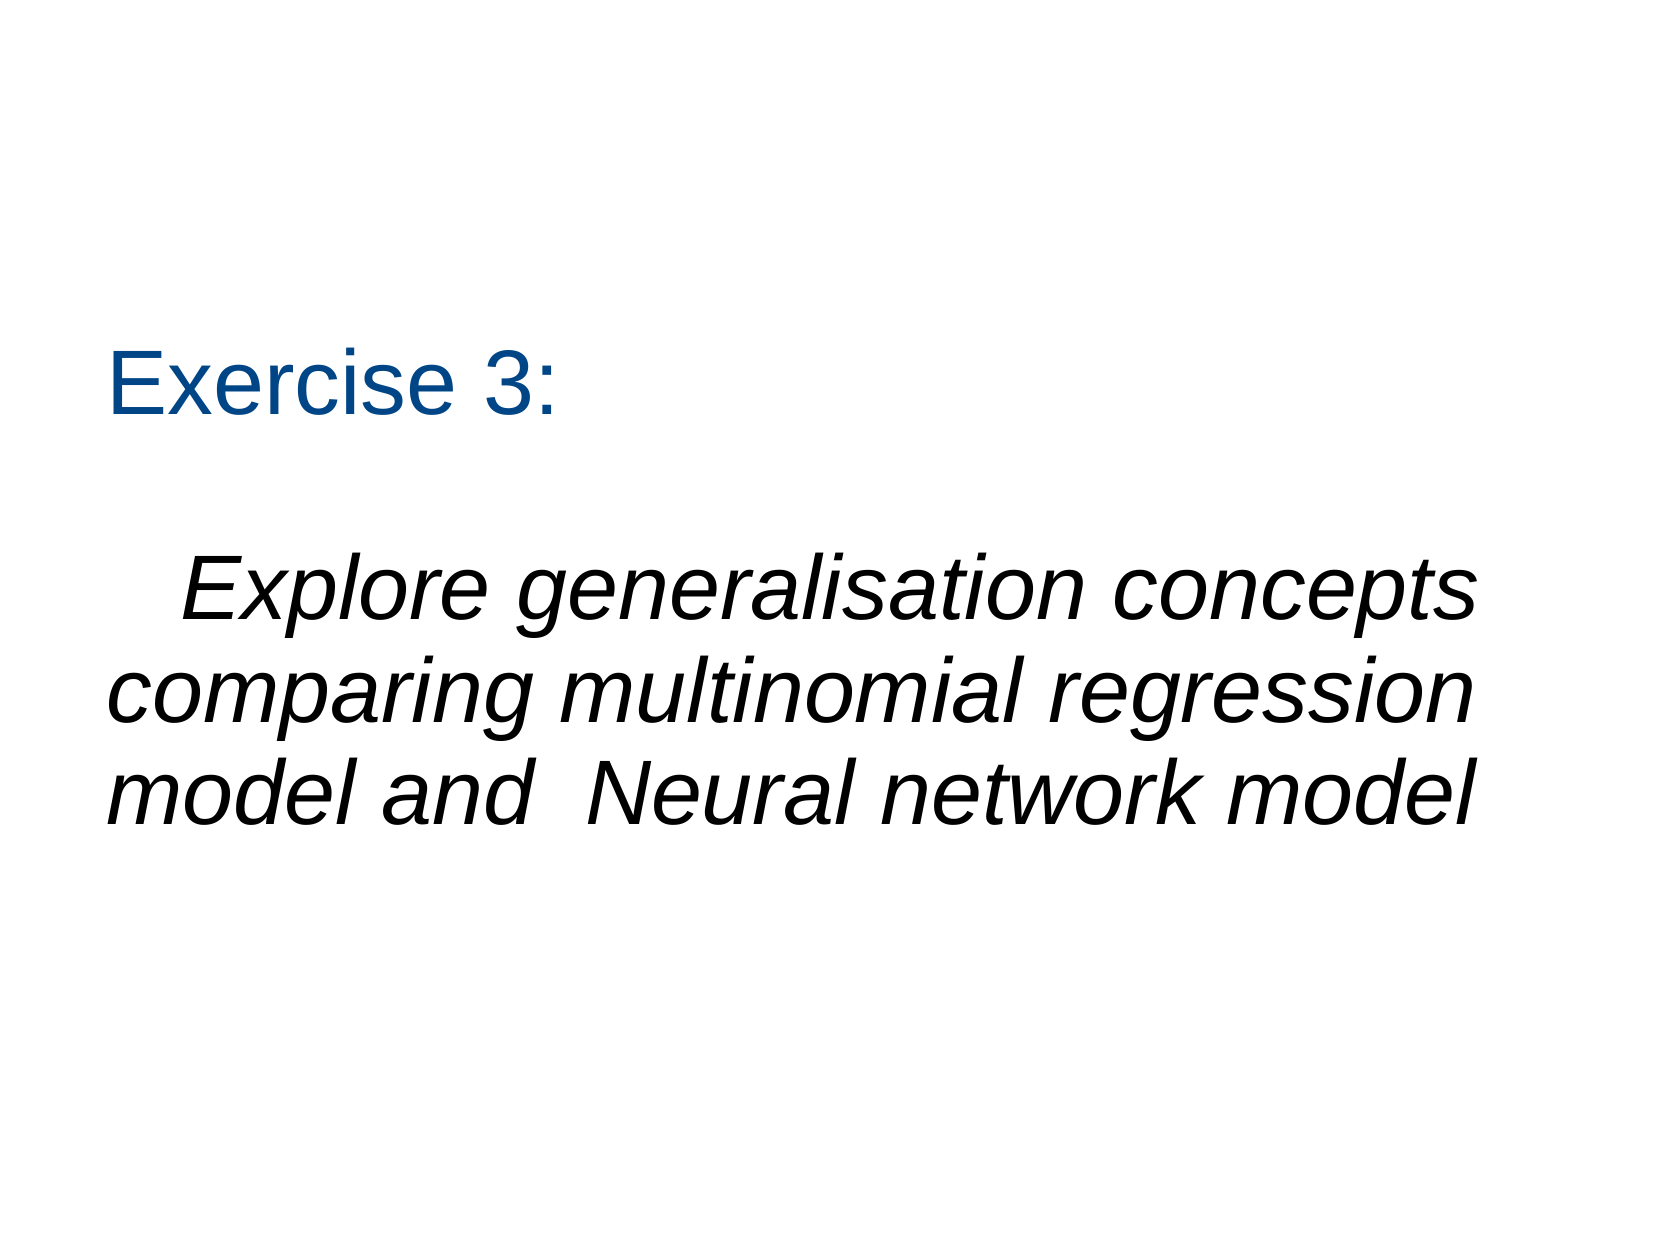

# Exercise 3: Explore generalisation concepts comparing multinomial regression model and Neural network model